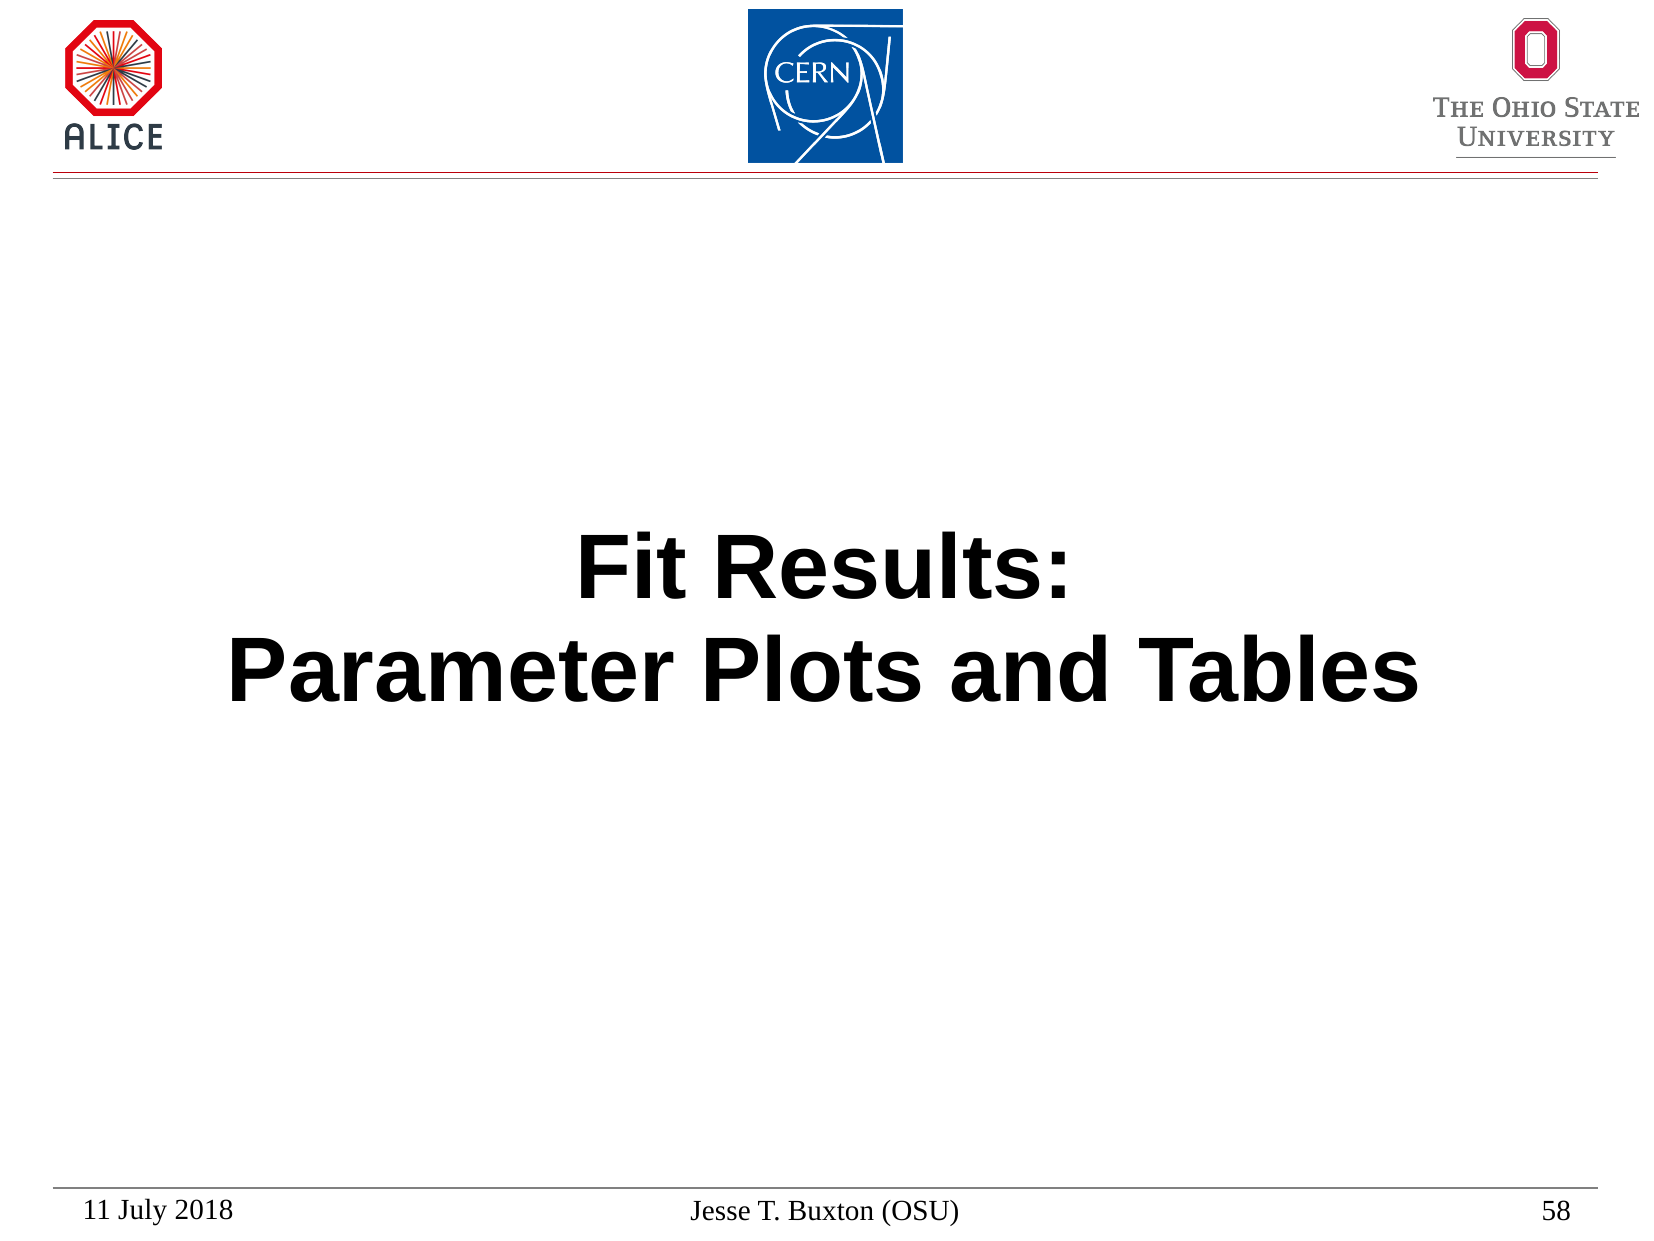

# Fit Results: Parameter Plots and Tables
11 July 2018
Jesse T. Buxton (OSU)
58